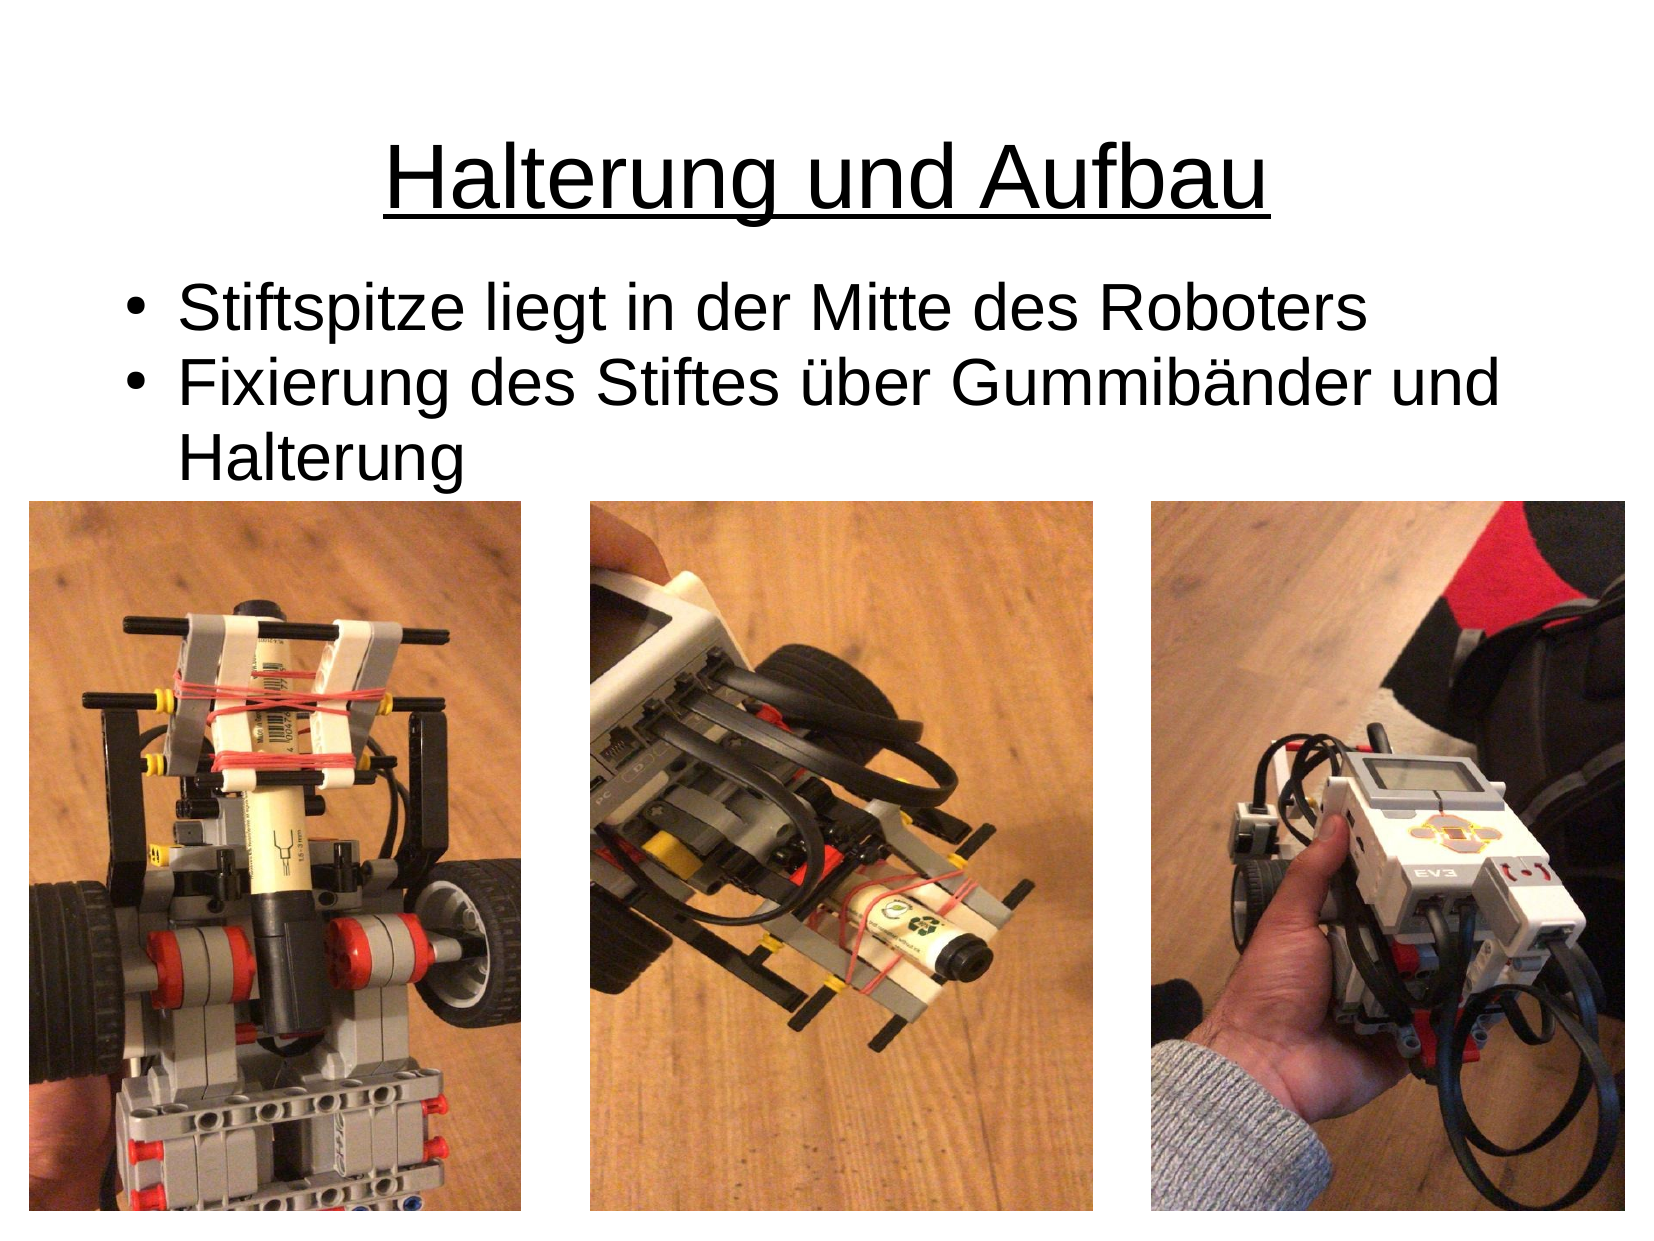

Halterung und Aufbau
Stiftspitze liegt in der Mitte des Roboters
Fixierung des Stiftes über Gummibänder und Halterung